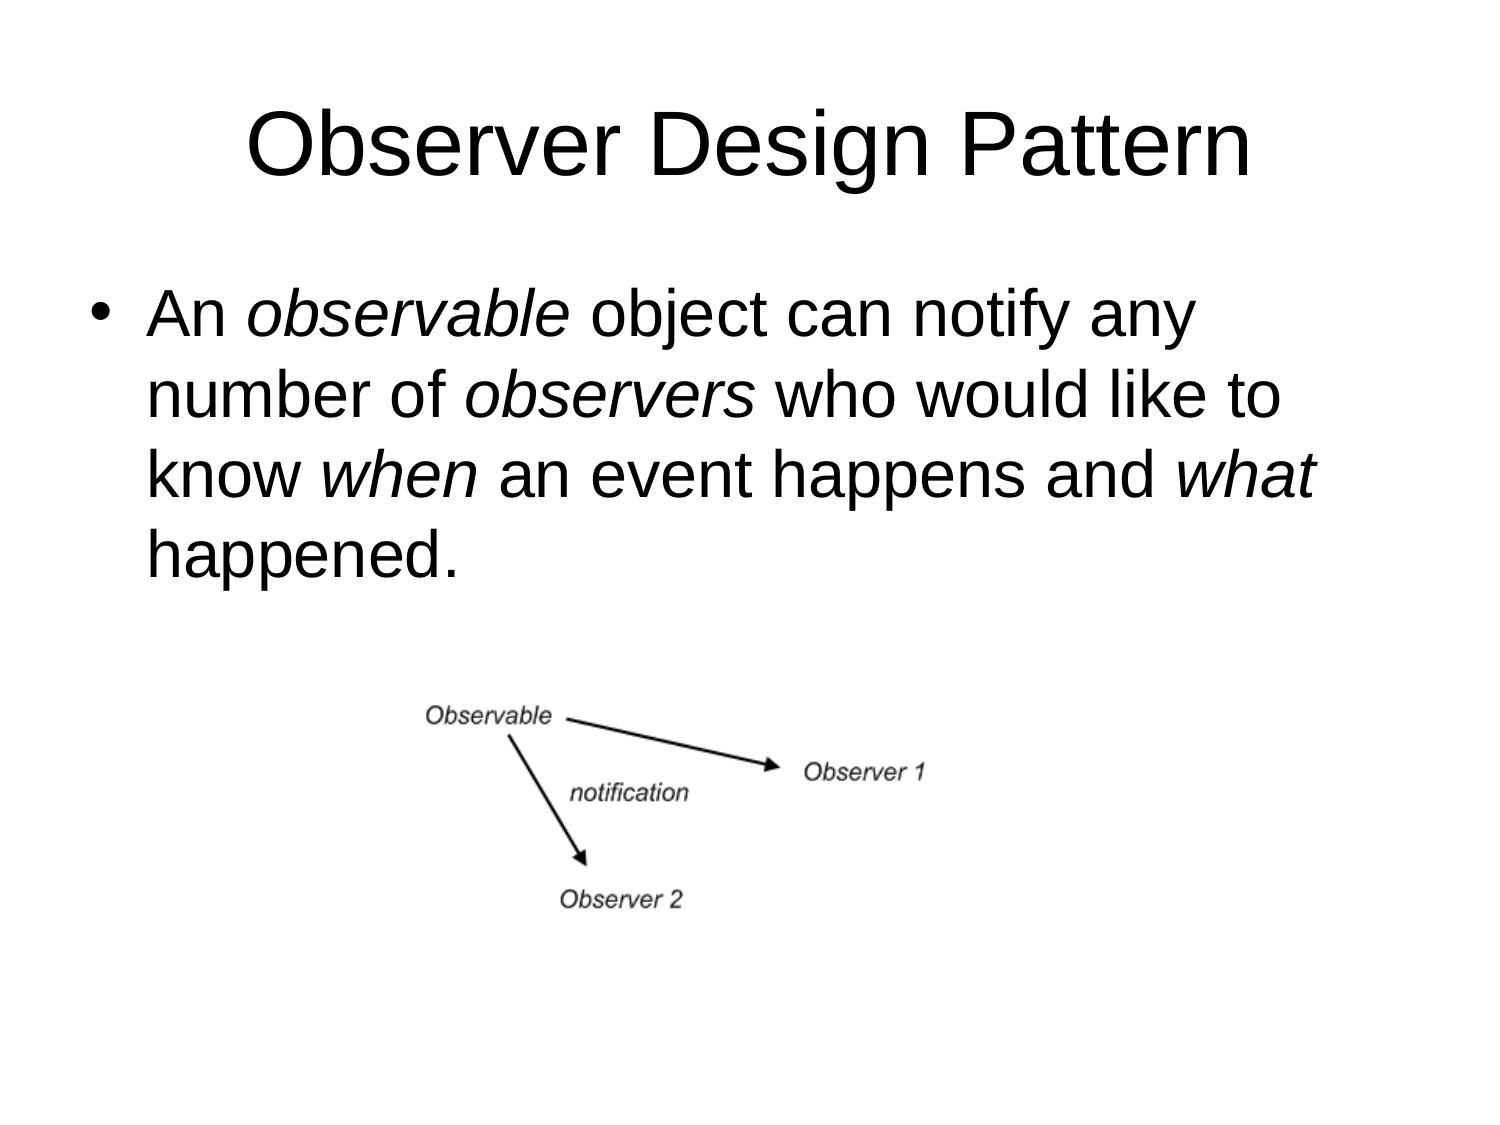

# Observer Design Pattern
An observable object can notify any number of observers who would like to know when an event happens and what happened.